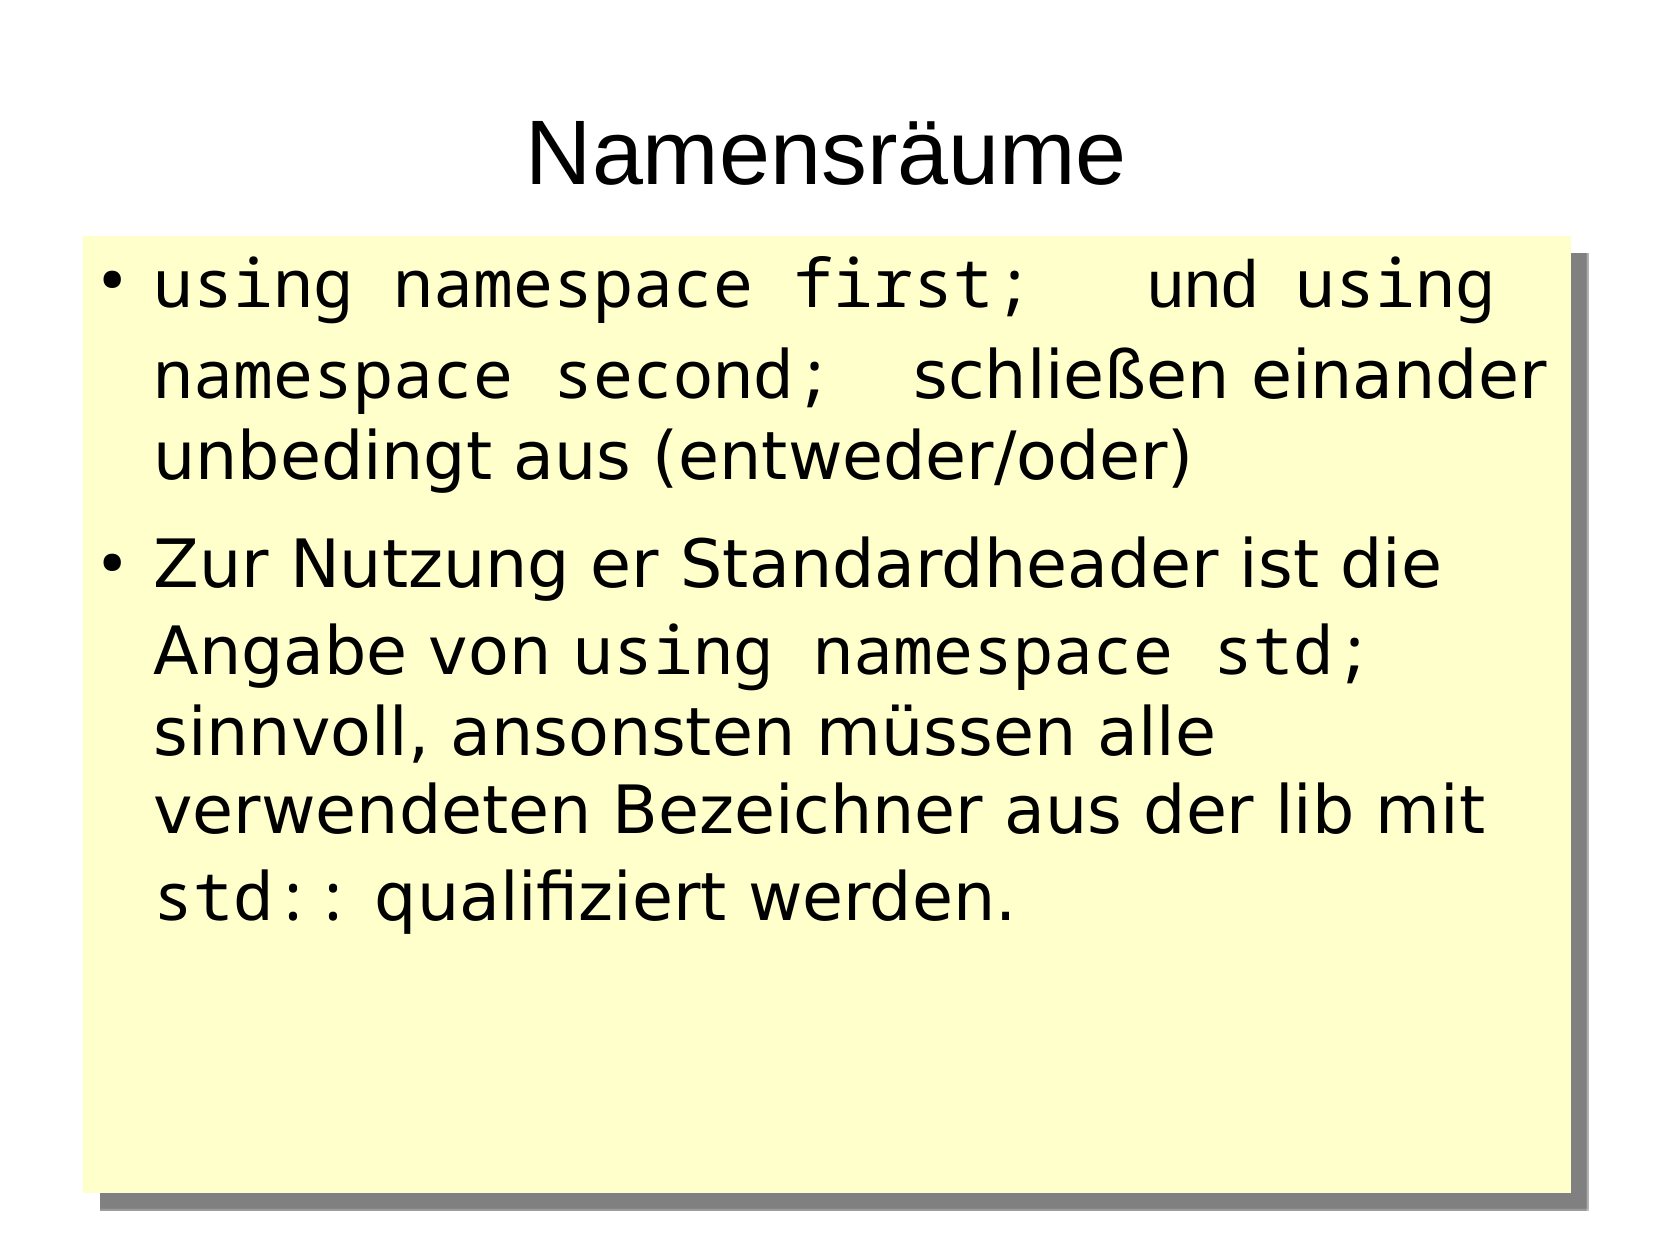

# Namensräume
using namespace first; und using namespace second; schließen einander unbedingt aus (entweder/oder)
Zur Nutzung er Standardheader ist die Angabe von using namespace std; sinnvoll, ansonsten müssen alle verwendeten Bezeichner aus der lib mit std:: qualifiziert werden.
8